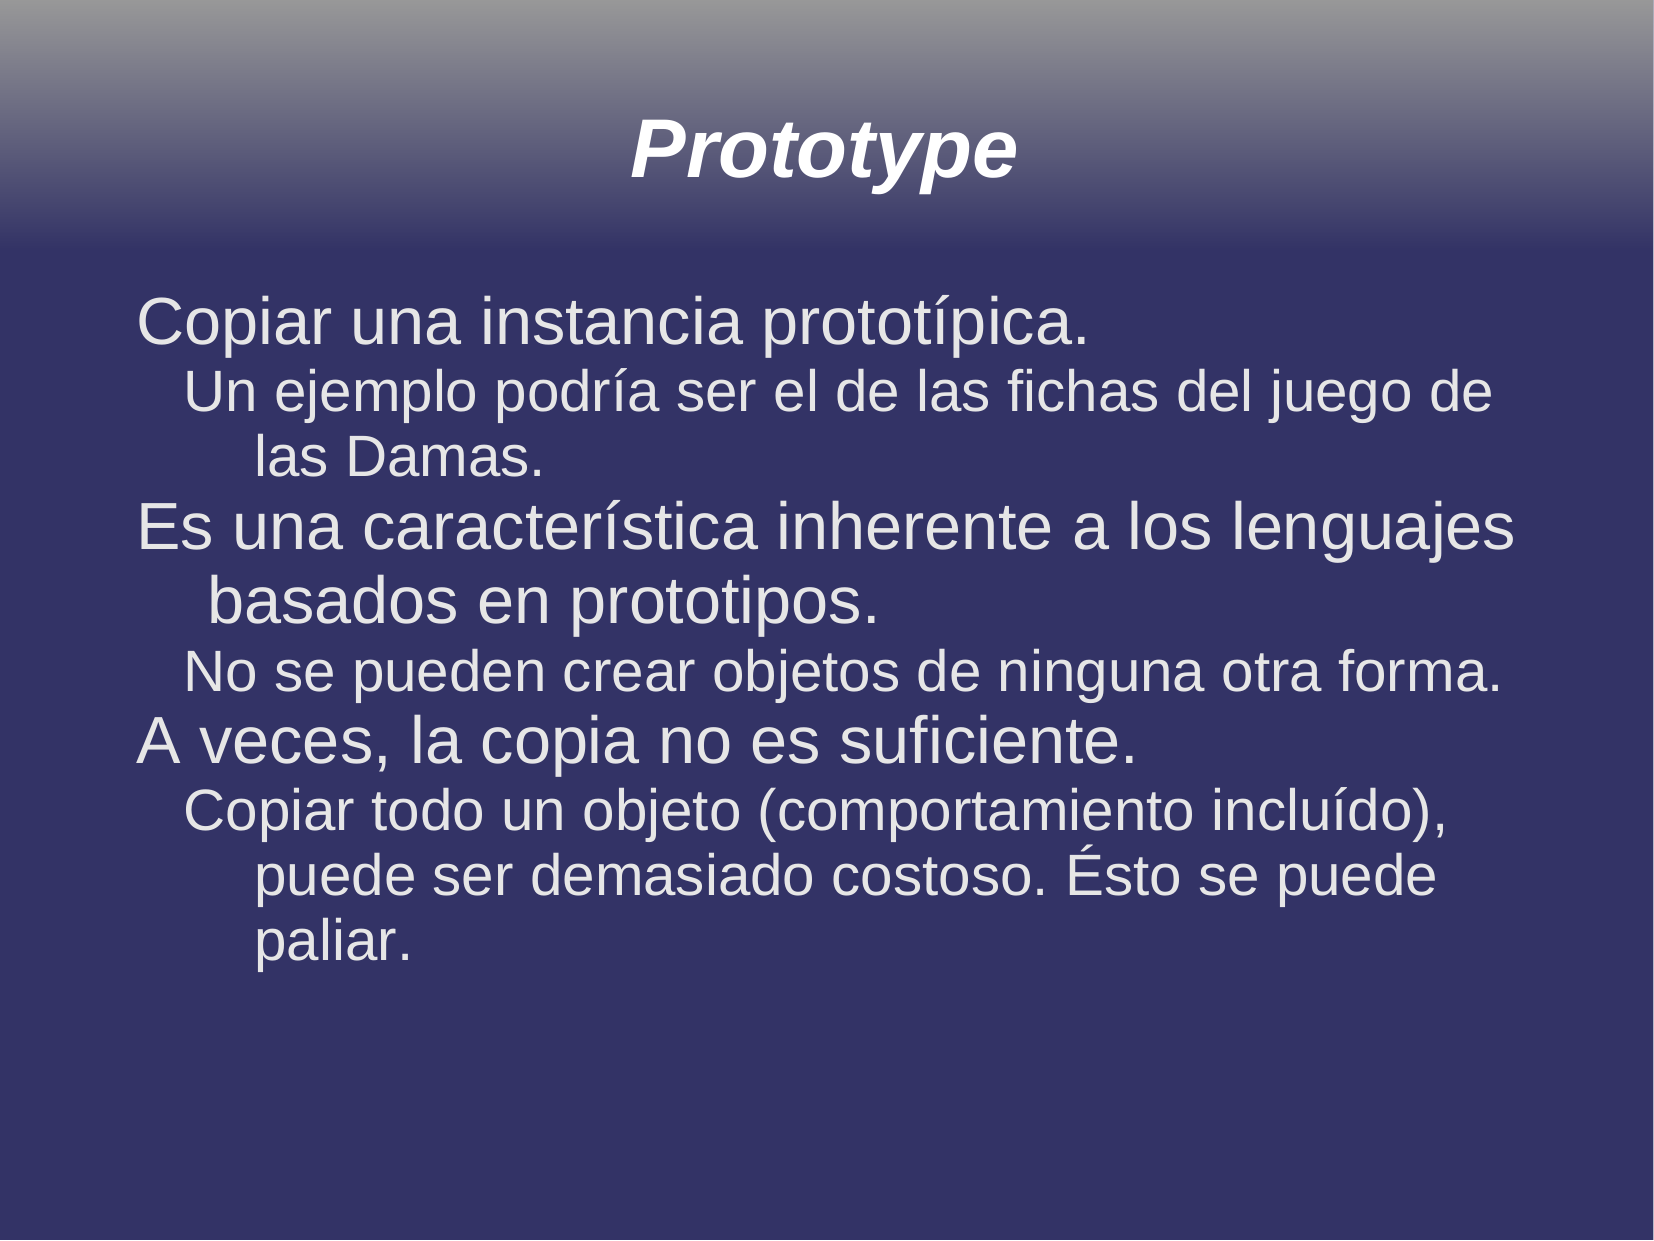

# Prototype
Copiar una instancia prototípica.
Un ejemplo podría ser el de las fichas del juego de las Damas.
Es una característica inherente a los lenguajes basados en prototipos.
No se pueden crear objetos de ninguna otra forma.
A veces, la copia no es suficiente.
Copiar todo un objeto (comportamiento incluído), puede ser demasiado costoso. Ésto se puede paliar.